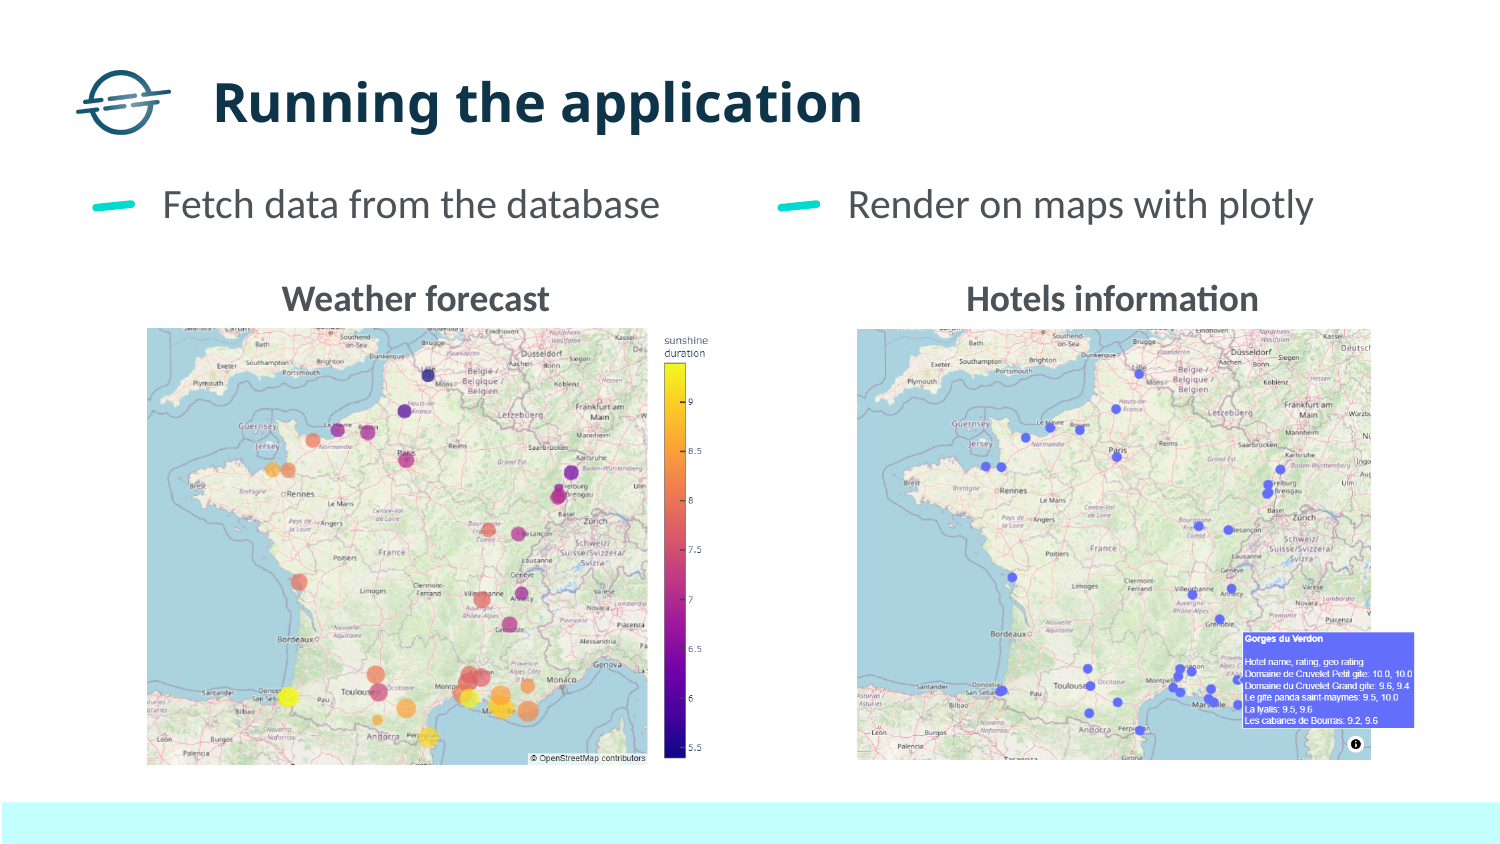

Running the application
# Fetch data from the database
Render on maps with plotly
Weather forecast
Hotels information